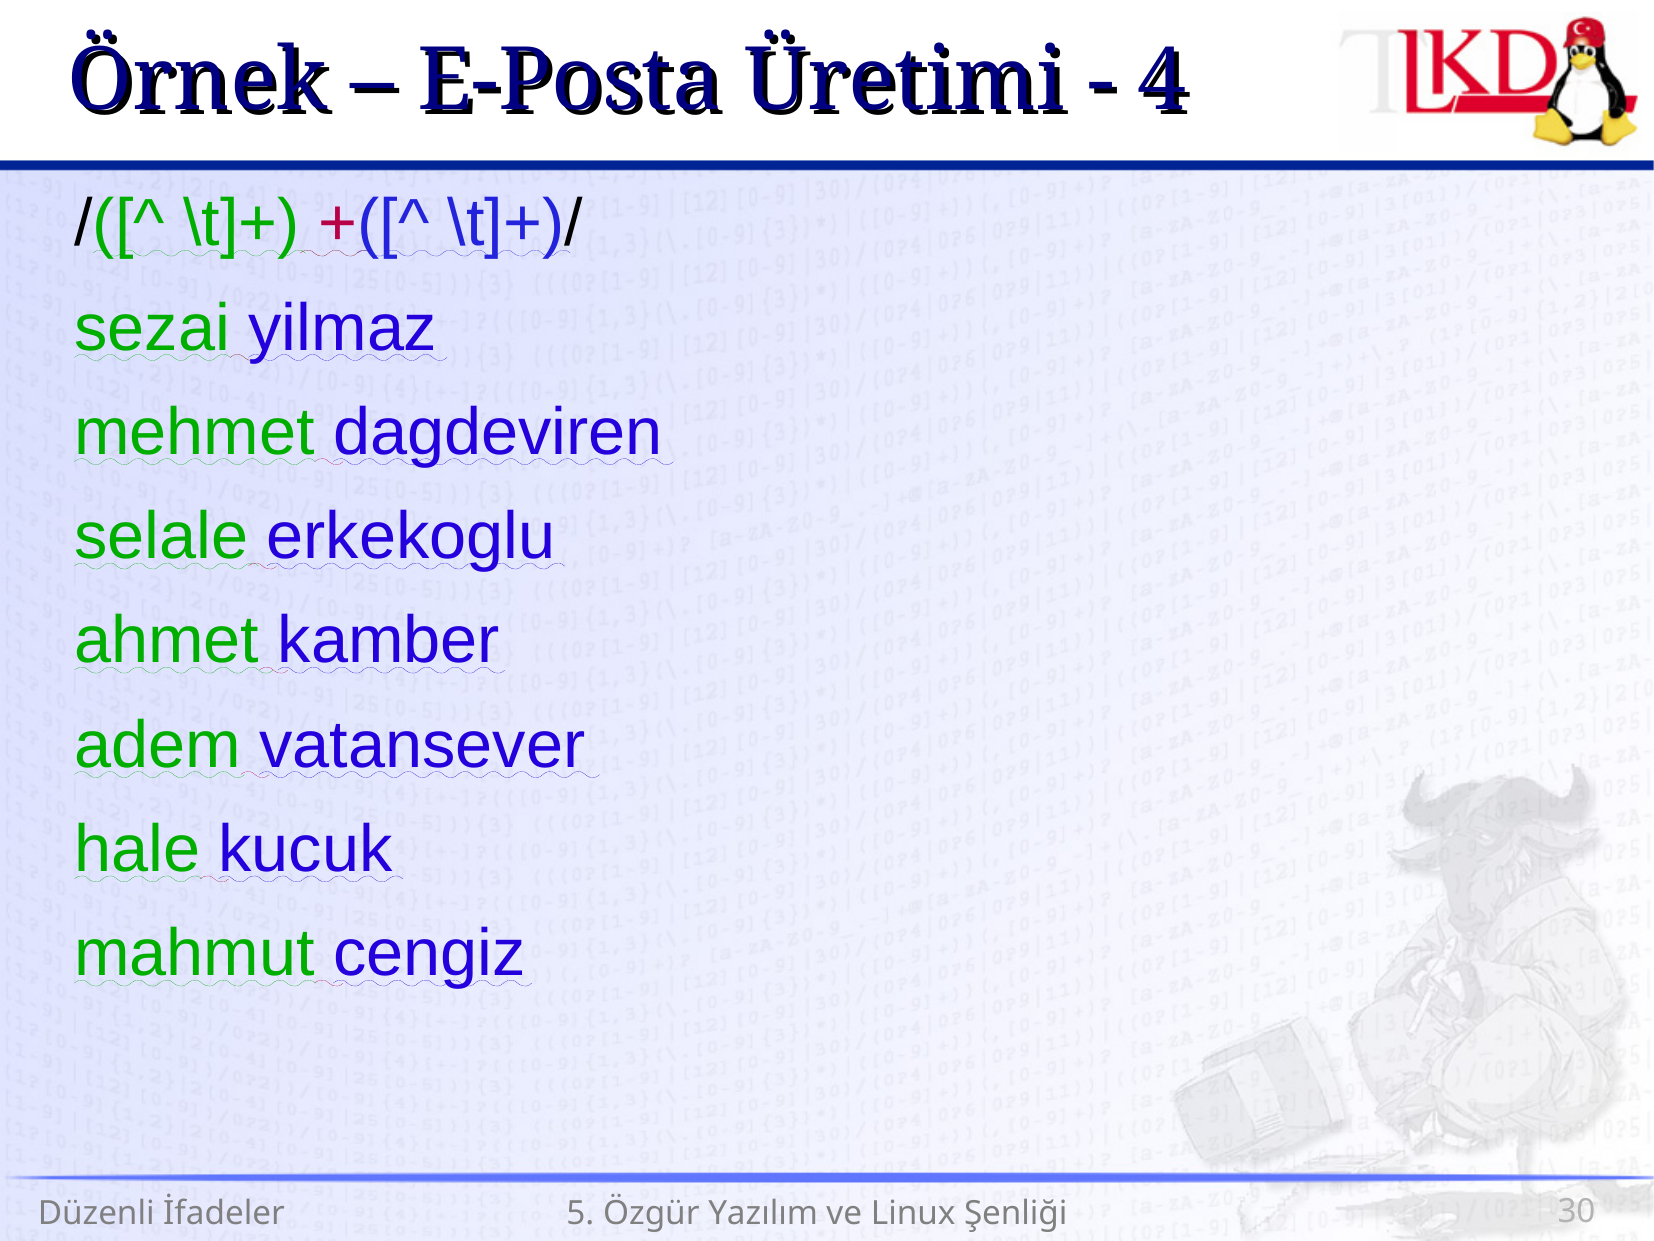

# Örnek – E-Posta Üretimi - 4
/([^ \t]+) +([^ \t]+)/
sezai yilmaz
mehmet dagdeviren
selale erkekoglu
ahmet kamber
adem vatansever
hale kucuk
mahmut cengiz